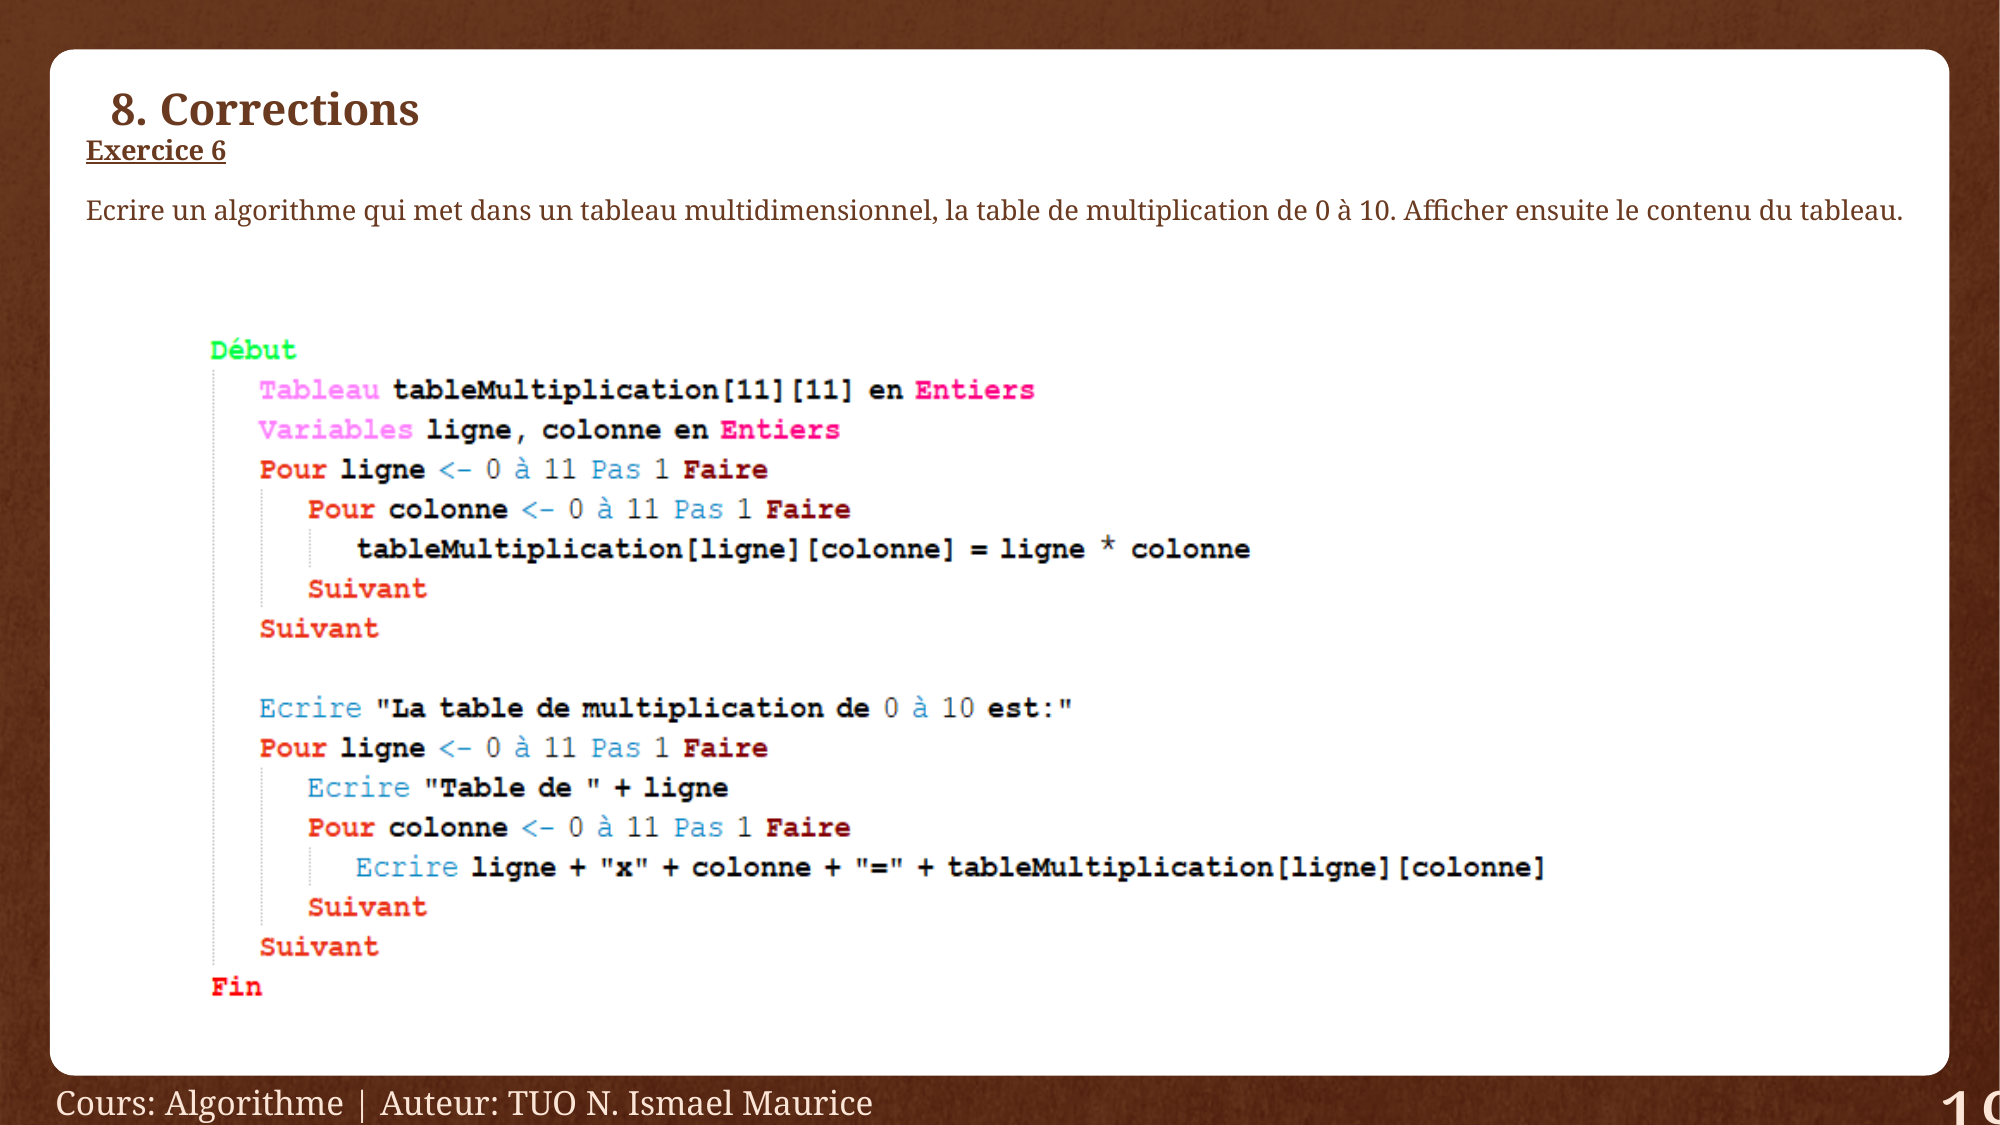

8. Corrections
# Exercice 6
Ecrire un algorithme qui met dans un tableau multidimensionnel, la table de multiplication de 0 à 10. Afficher ensuite le contenu du tableau.
Cours: Algorithme | Auteur: TUO N. Ismael Maurice